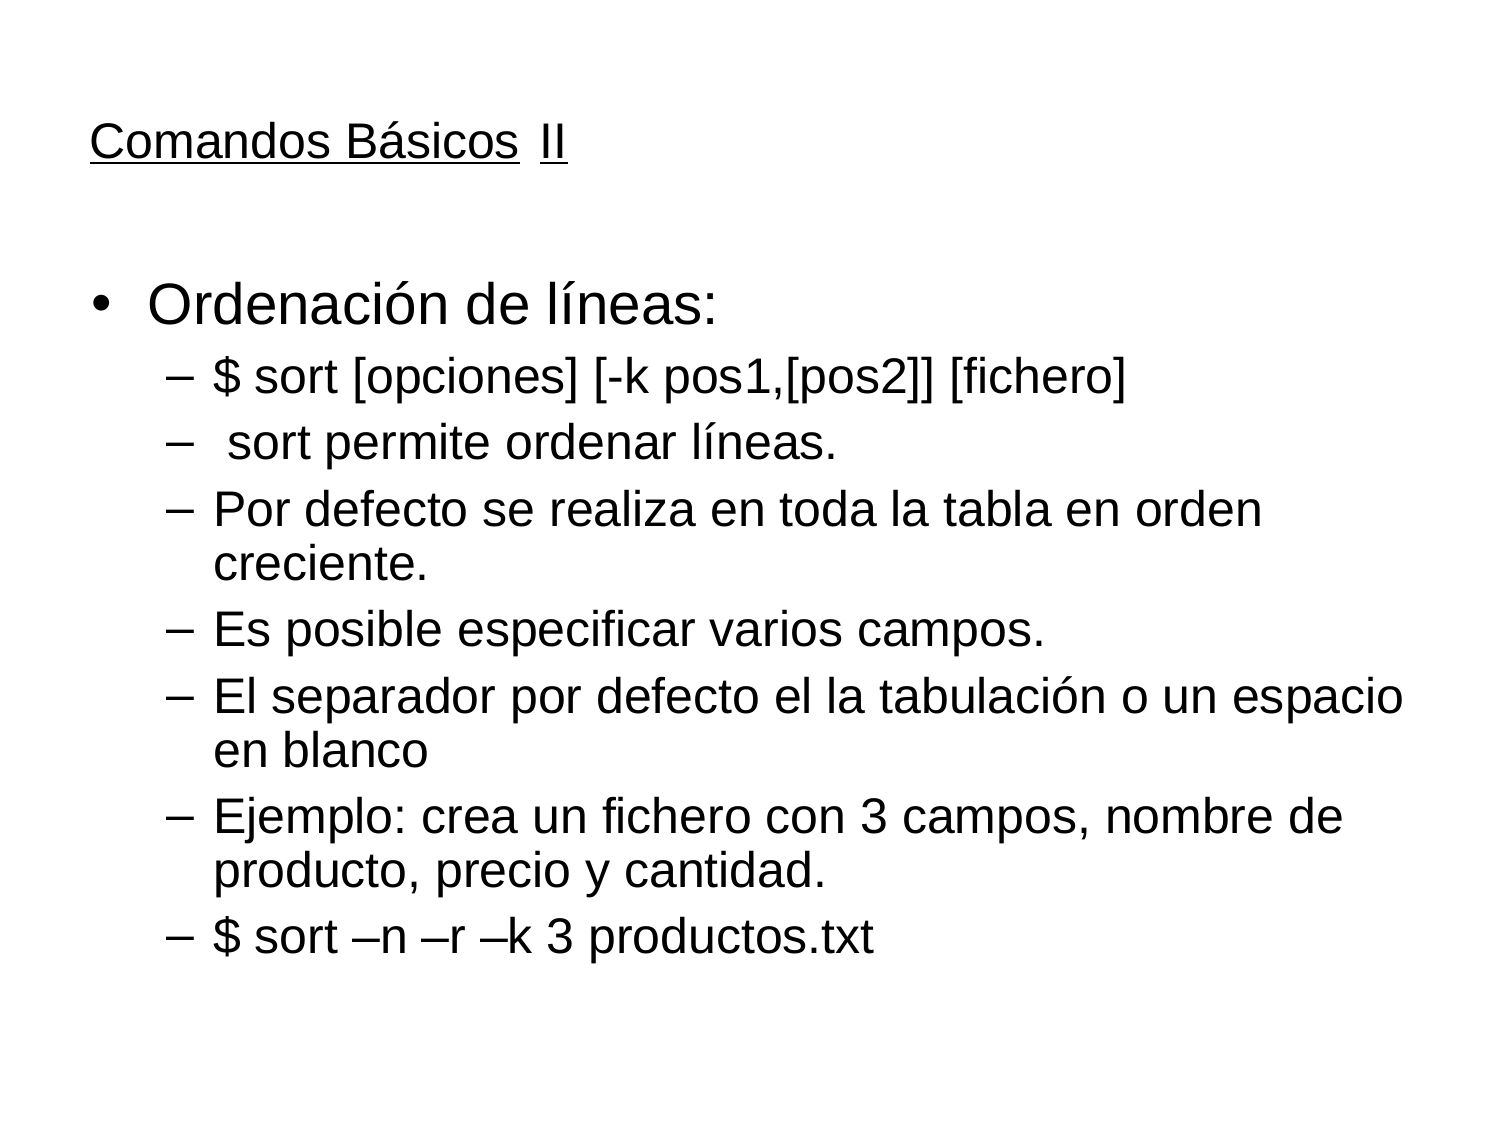

# Comandos Básicos	II
Ordenación de líneas:
$ sort [opciones] [-k pos1,[pos2]] [fichero]
 sort permite ordenar líneas.
Por defecto se realiza en toda la tabla en orden creciente.
Es posible especificar varios campos.
El separador por defecto el la tabulación o un espacio en blanco
Ejemplo: crea un fichero con 3 campos, nombre de producto, precio y cantidad.
$ sort –n –r –k 3 productos.txt